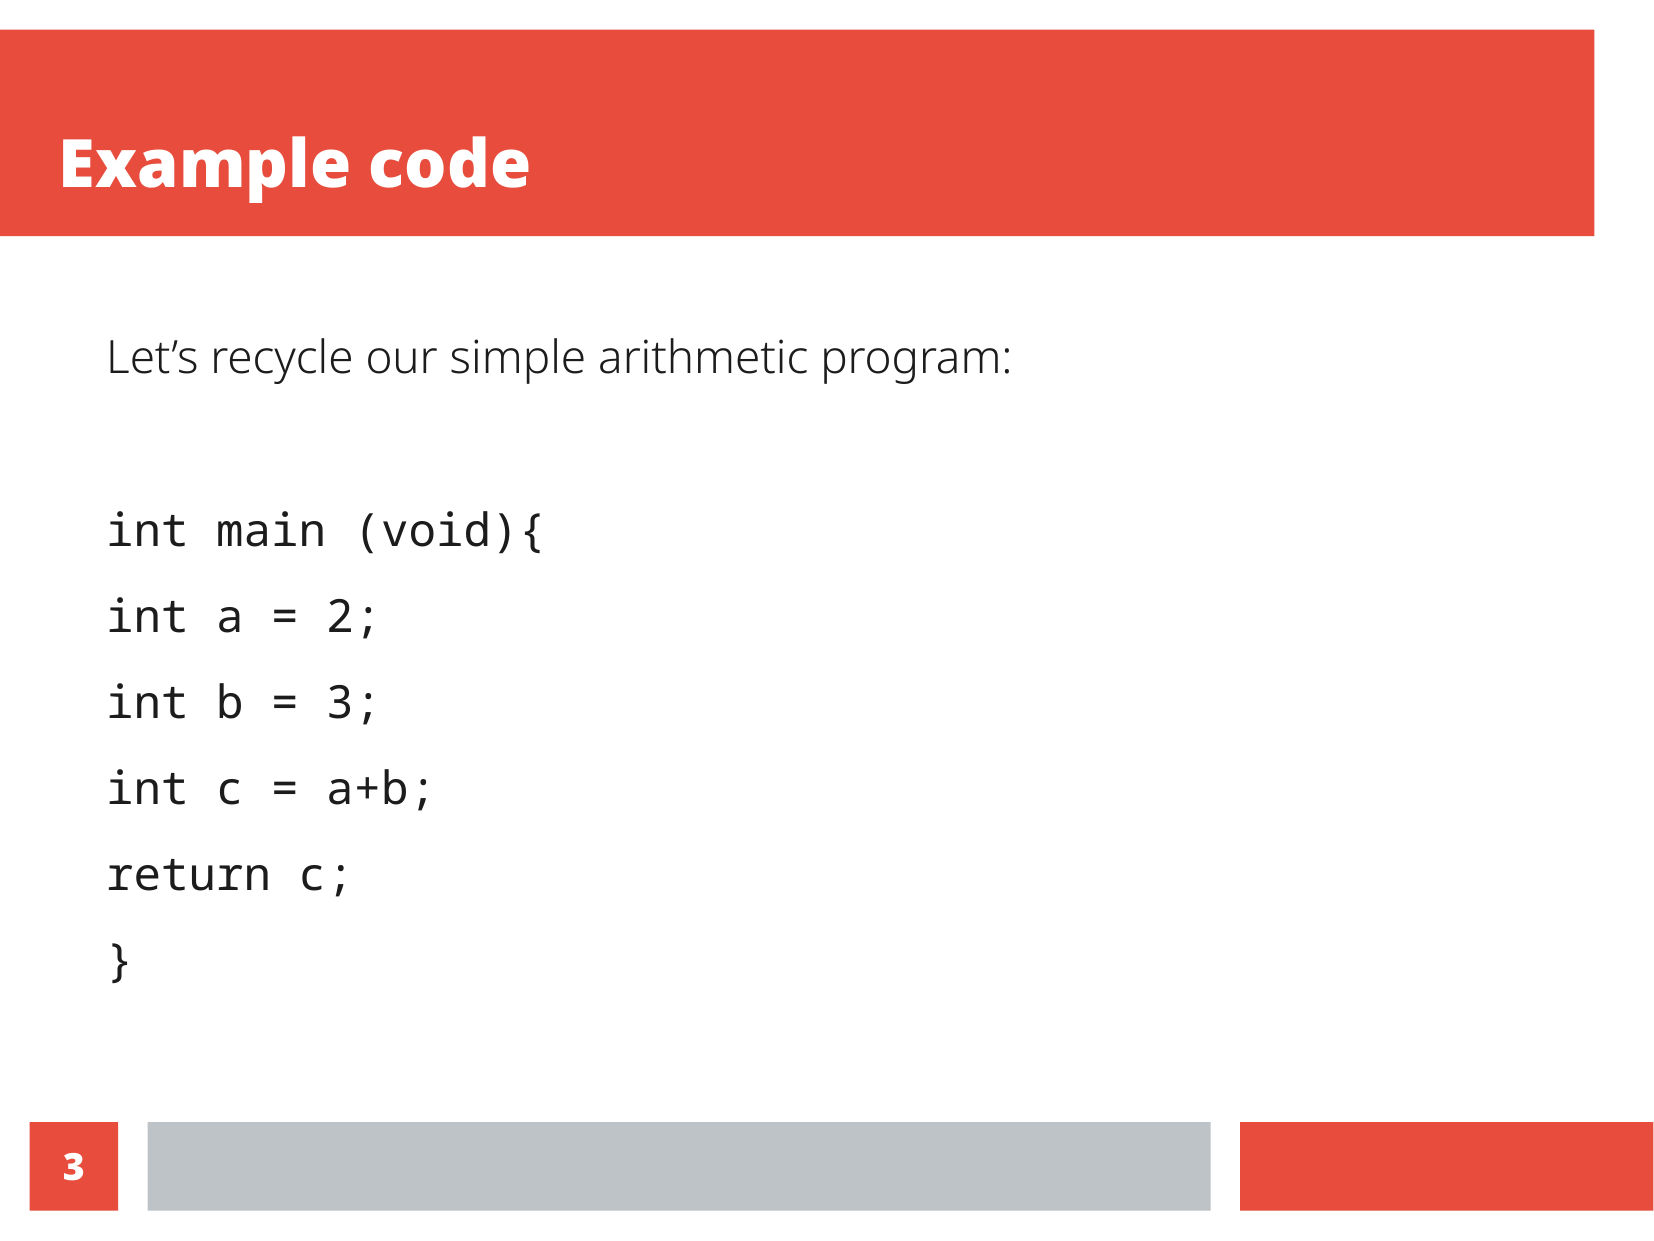

# Example code
Let’s recycle our simple arithmetic program:
int main (void){
int a = 2;
int b = 3;
int c = a+b;
return c;
}
3